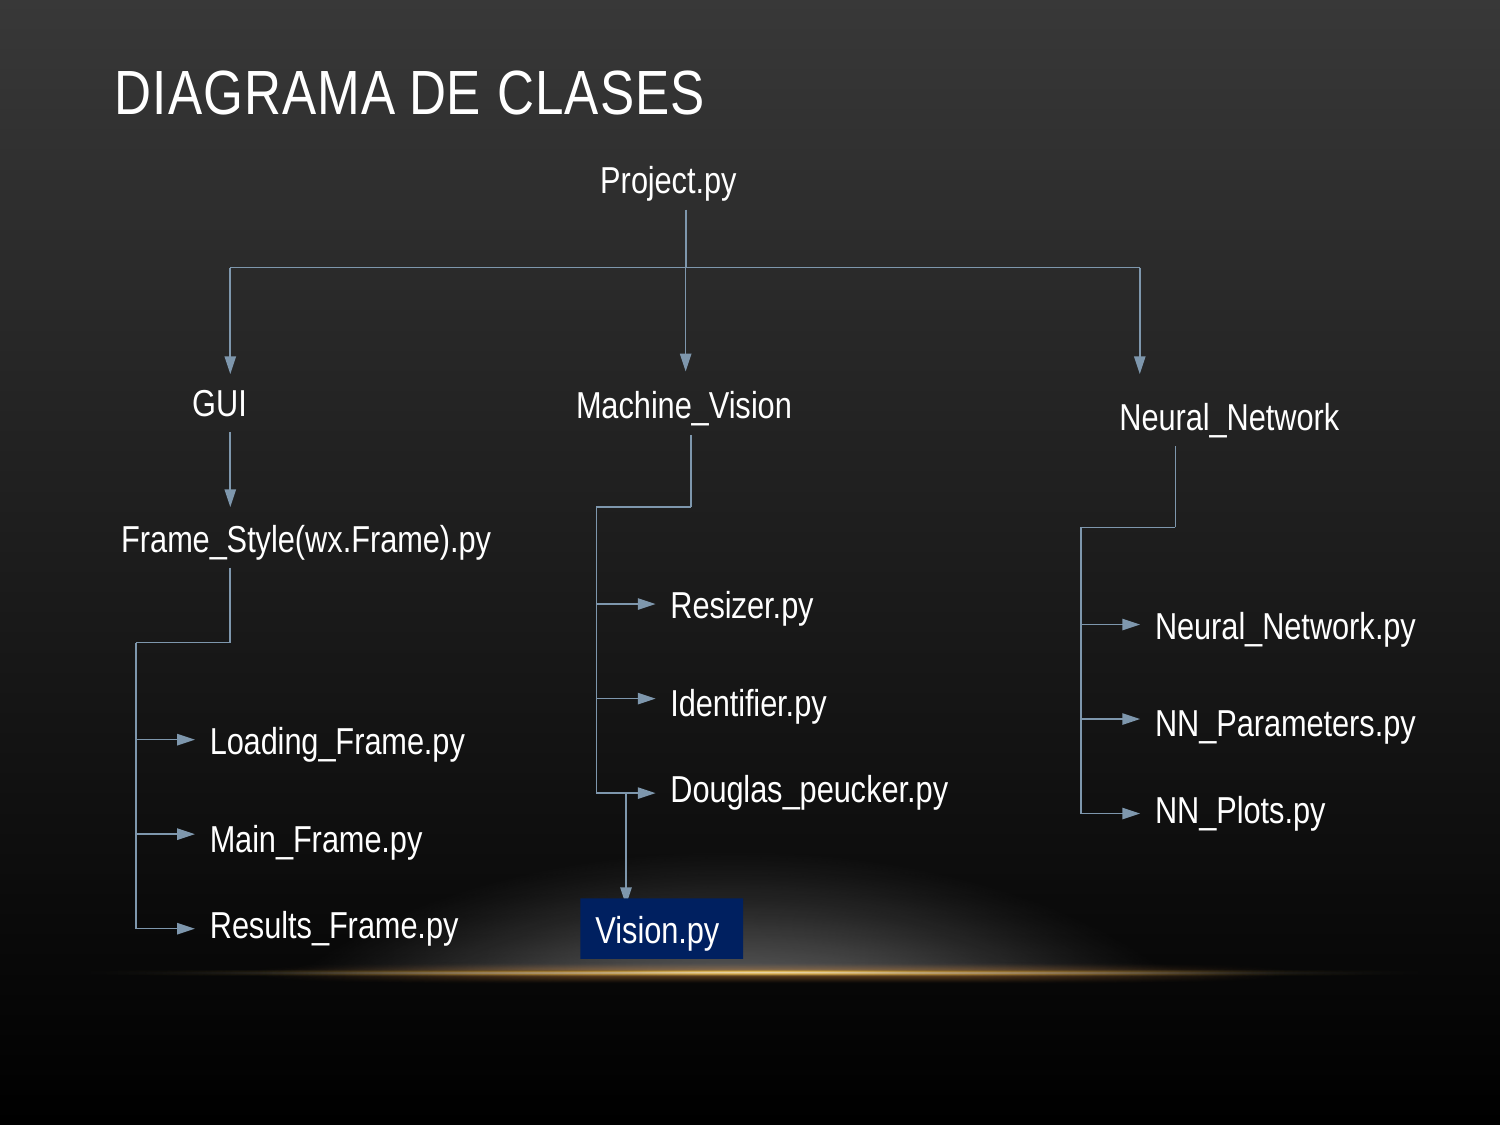

# Diagrama de clases
Project.py
GUI
Machine_Vision
Neural_Network
Frame_Style(wx.Frame).py
Resizer.py
Neural_Network.py
Identifier.py
NN_Parameters.py
Loading_Frame.py
Douglas_peucker.py
NN_Plots.py
Main_Frame.py
Results_Frame.py
Vision.py